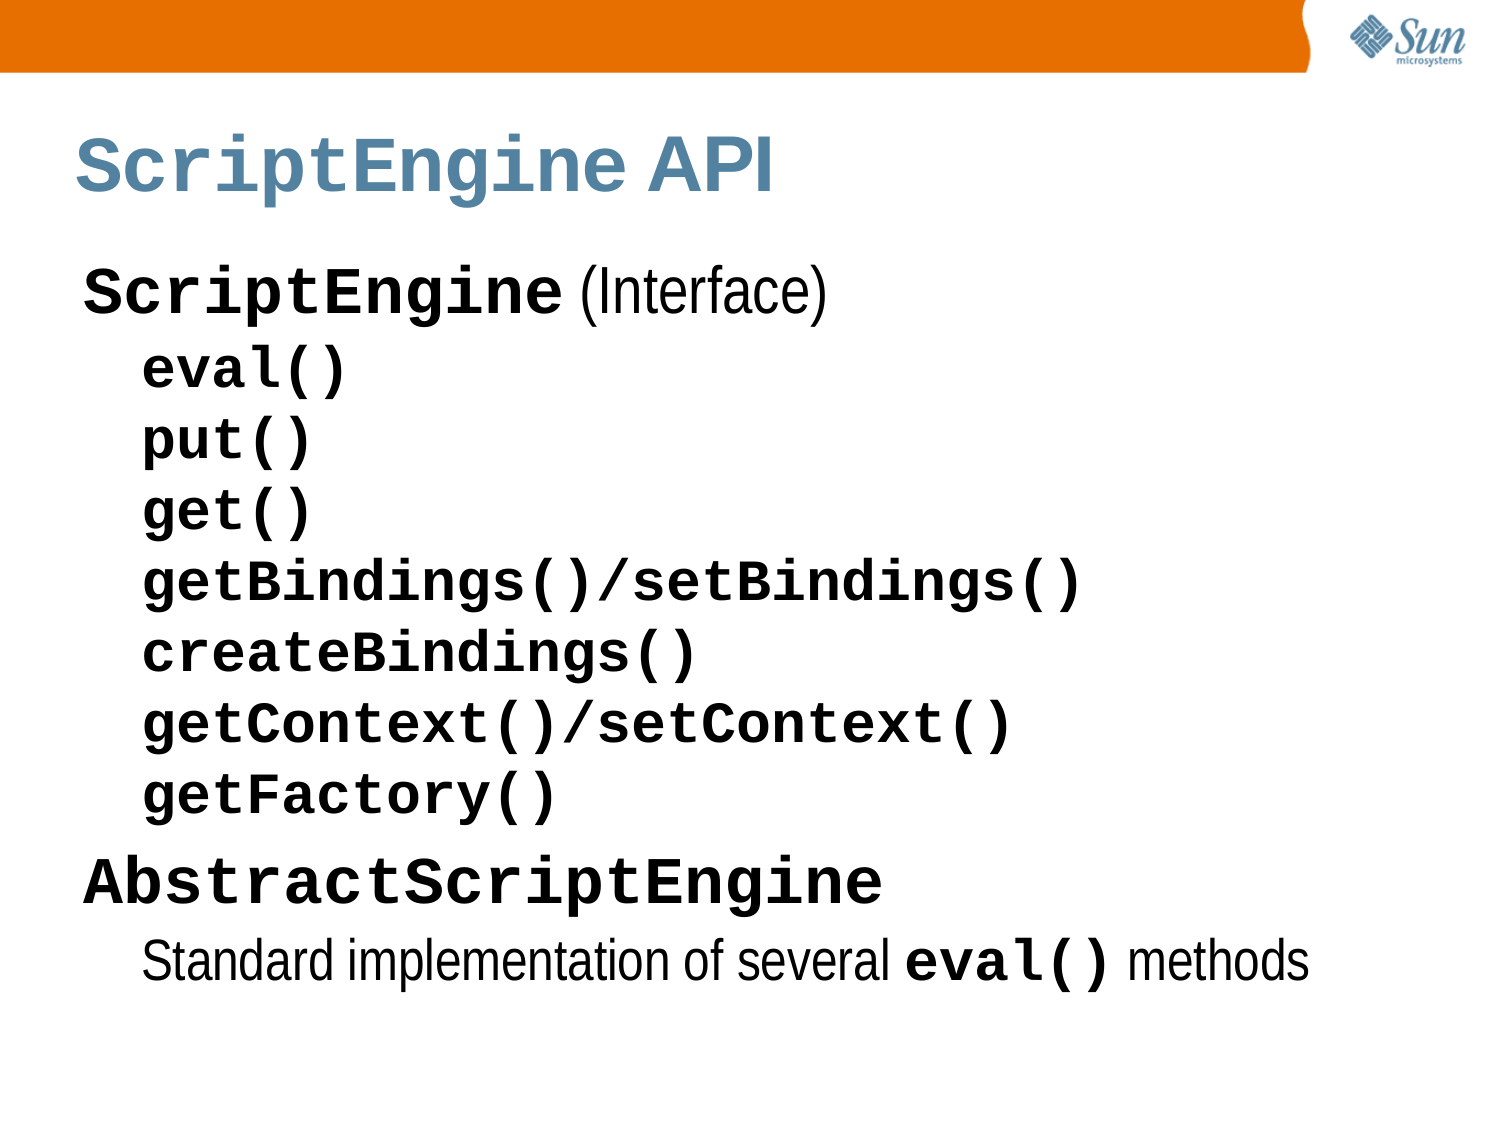

# ScriptEngine API
ScriptEngine (Interface)
eval()
put()
get()
getBindings()/setBindings()
createBindings()
getContext()/setContext()
getFactory()
AbstractScriptEngine
Standard implementation of several eval() methods